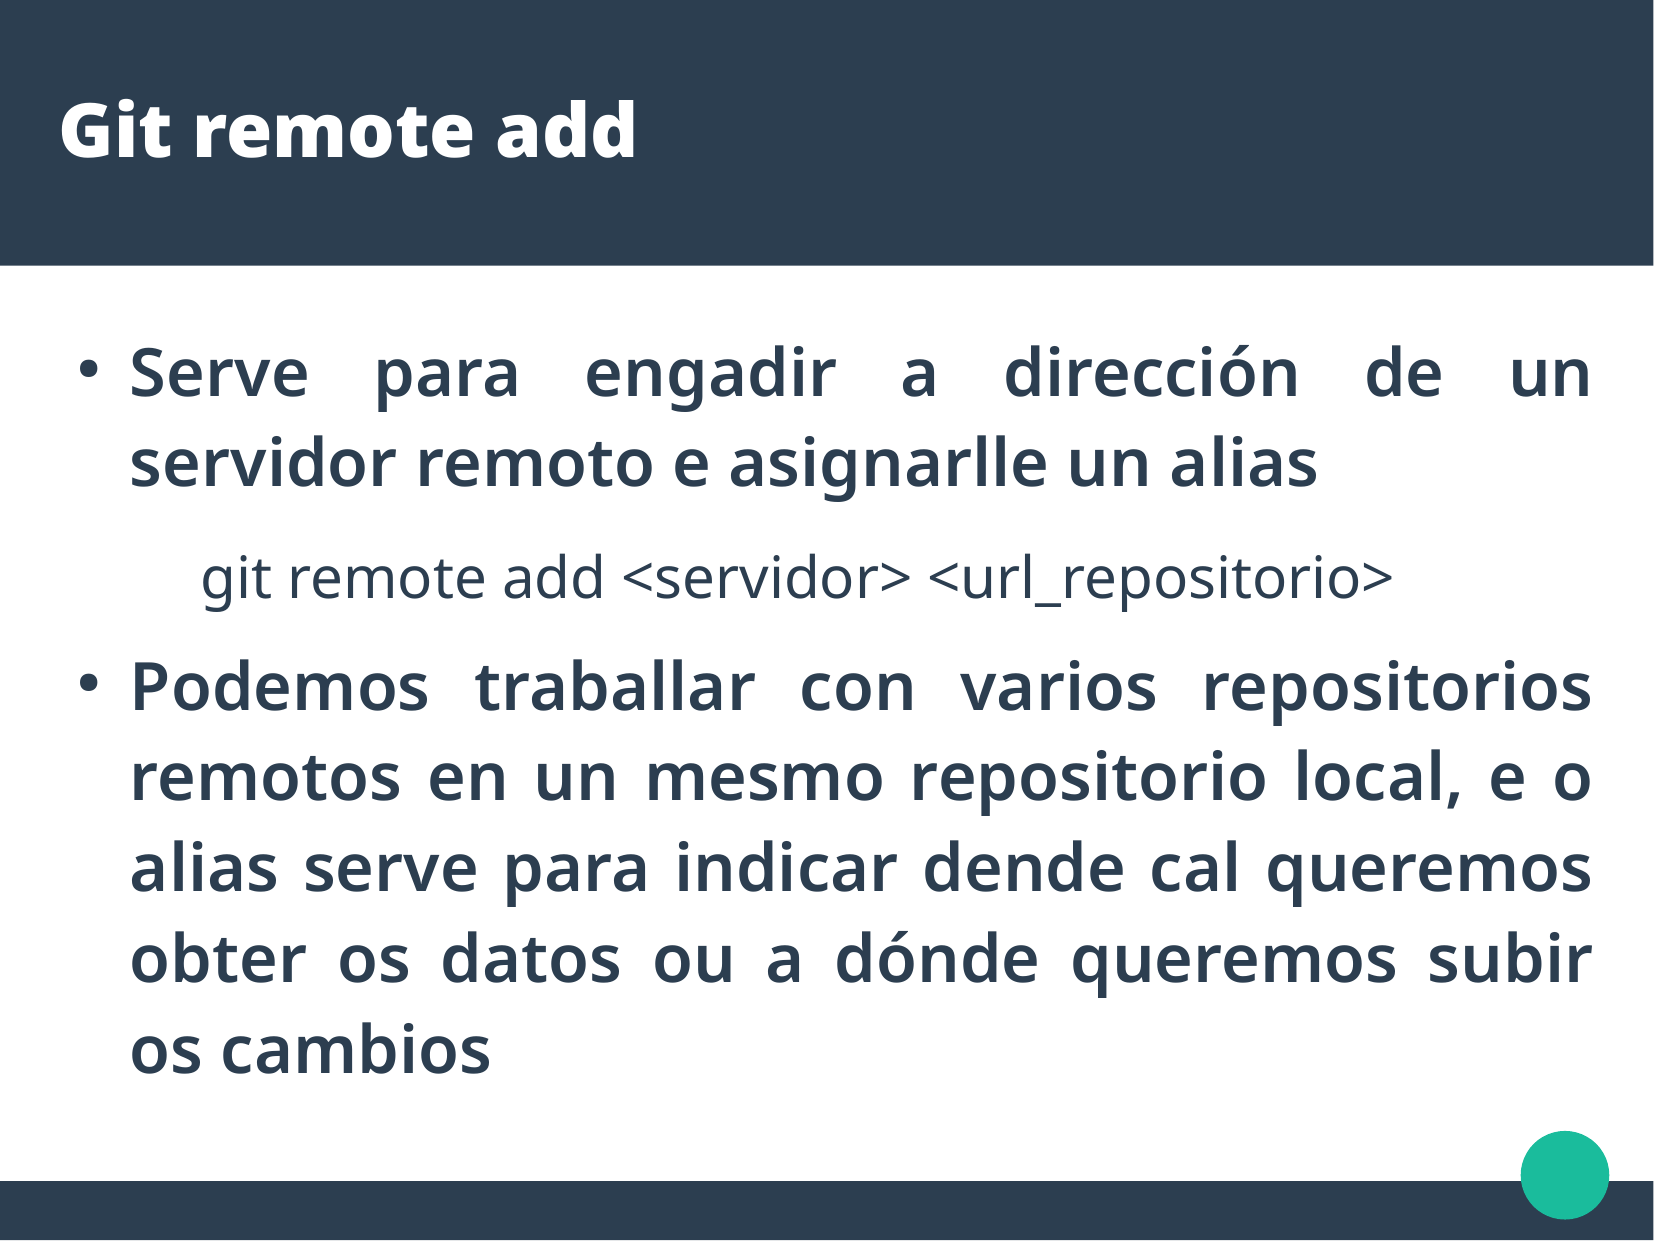

# Git remote add
Serve para engadir a dirección de un servidor remoto e asignarlle un alias
git remote add <servidor> <url_repositorio>
Podemos traballar con varios repositorios remotos en un mesmo repositorio local, e o alias serve para indicar dende cal queremos obter os datos ou a dónde queremos subir os cambios